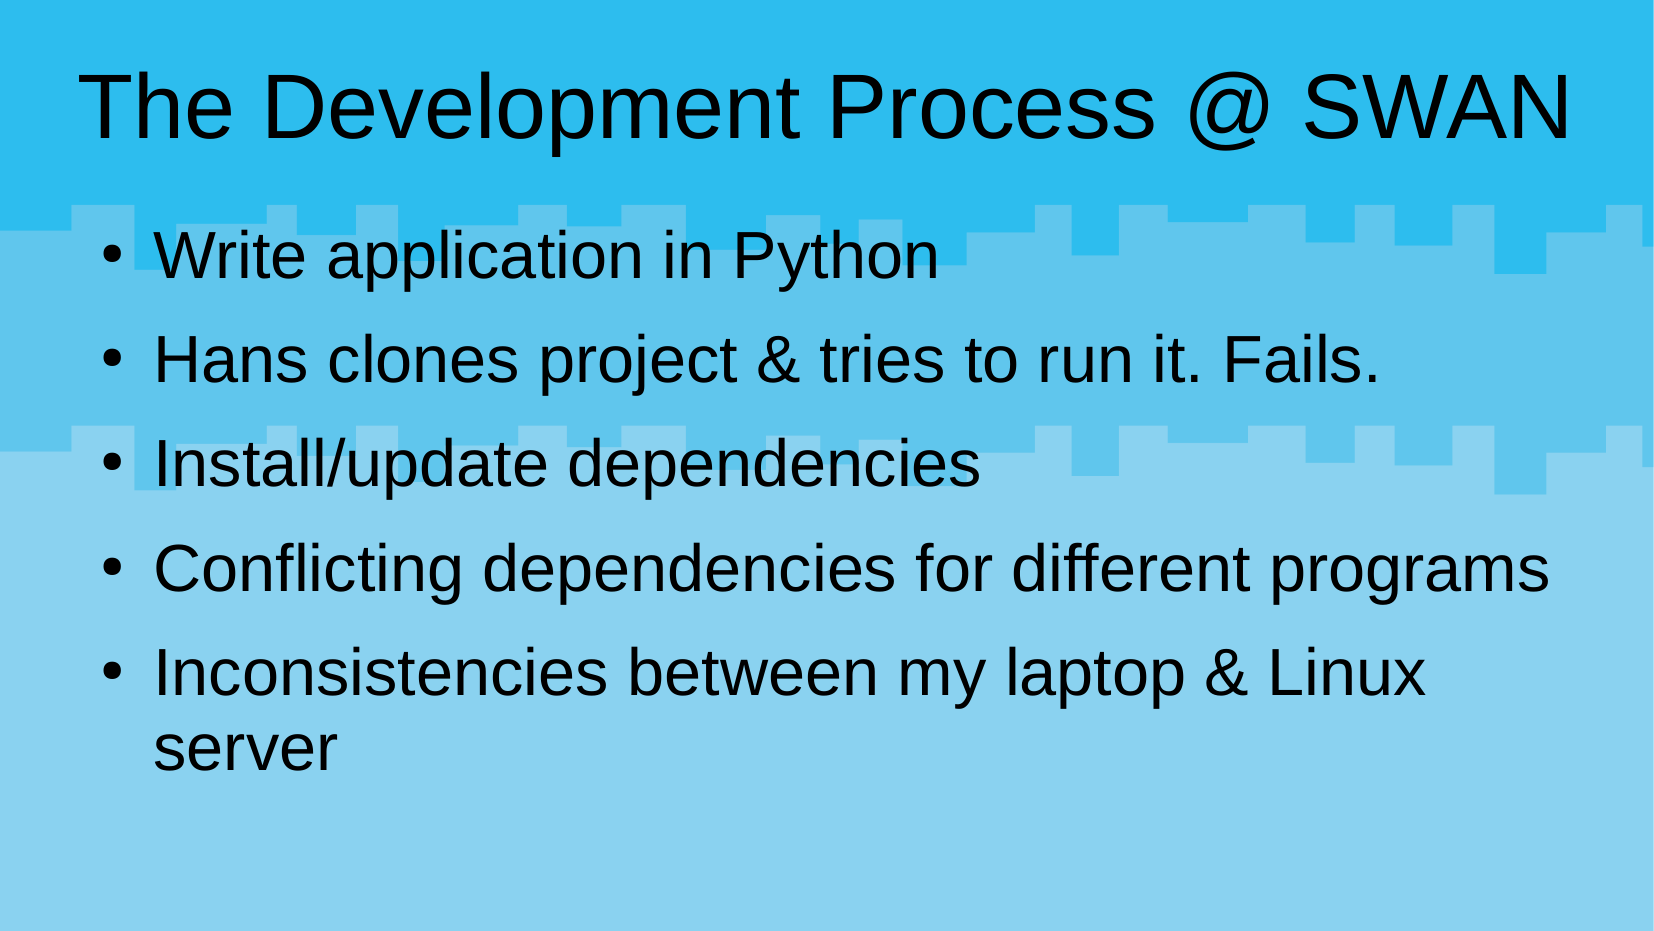

# The Development Process @ SWAN
Write application in Python
Hans clones project & tries to run it. Fails.
Install/update dependencies
Conflicting dependencies for different programs
Inconsistencies between my laptop & Linux server